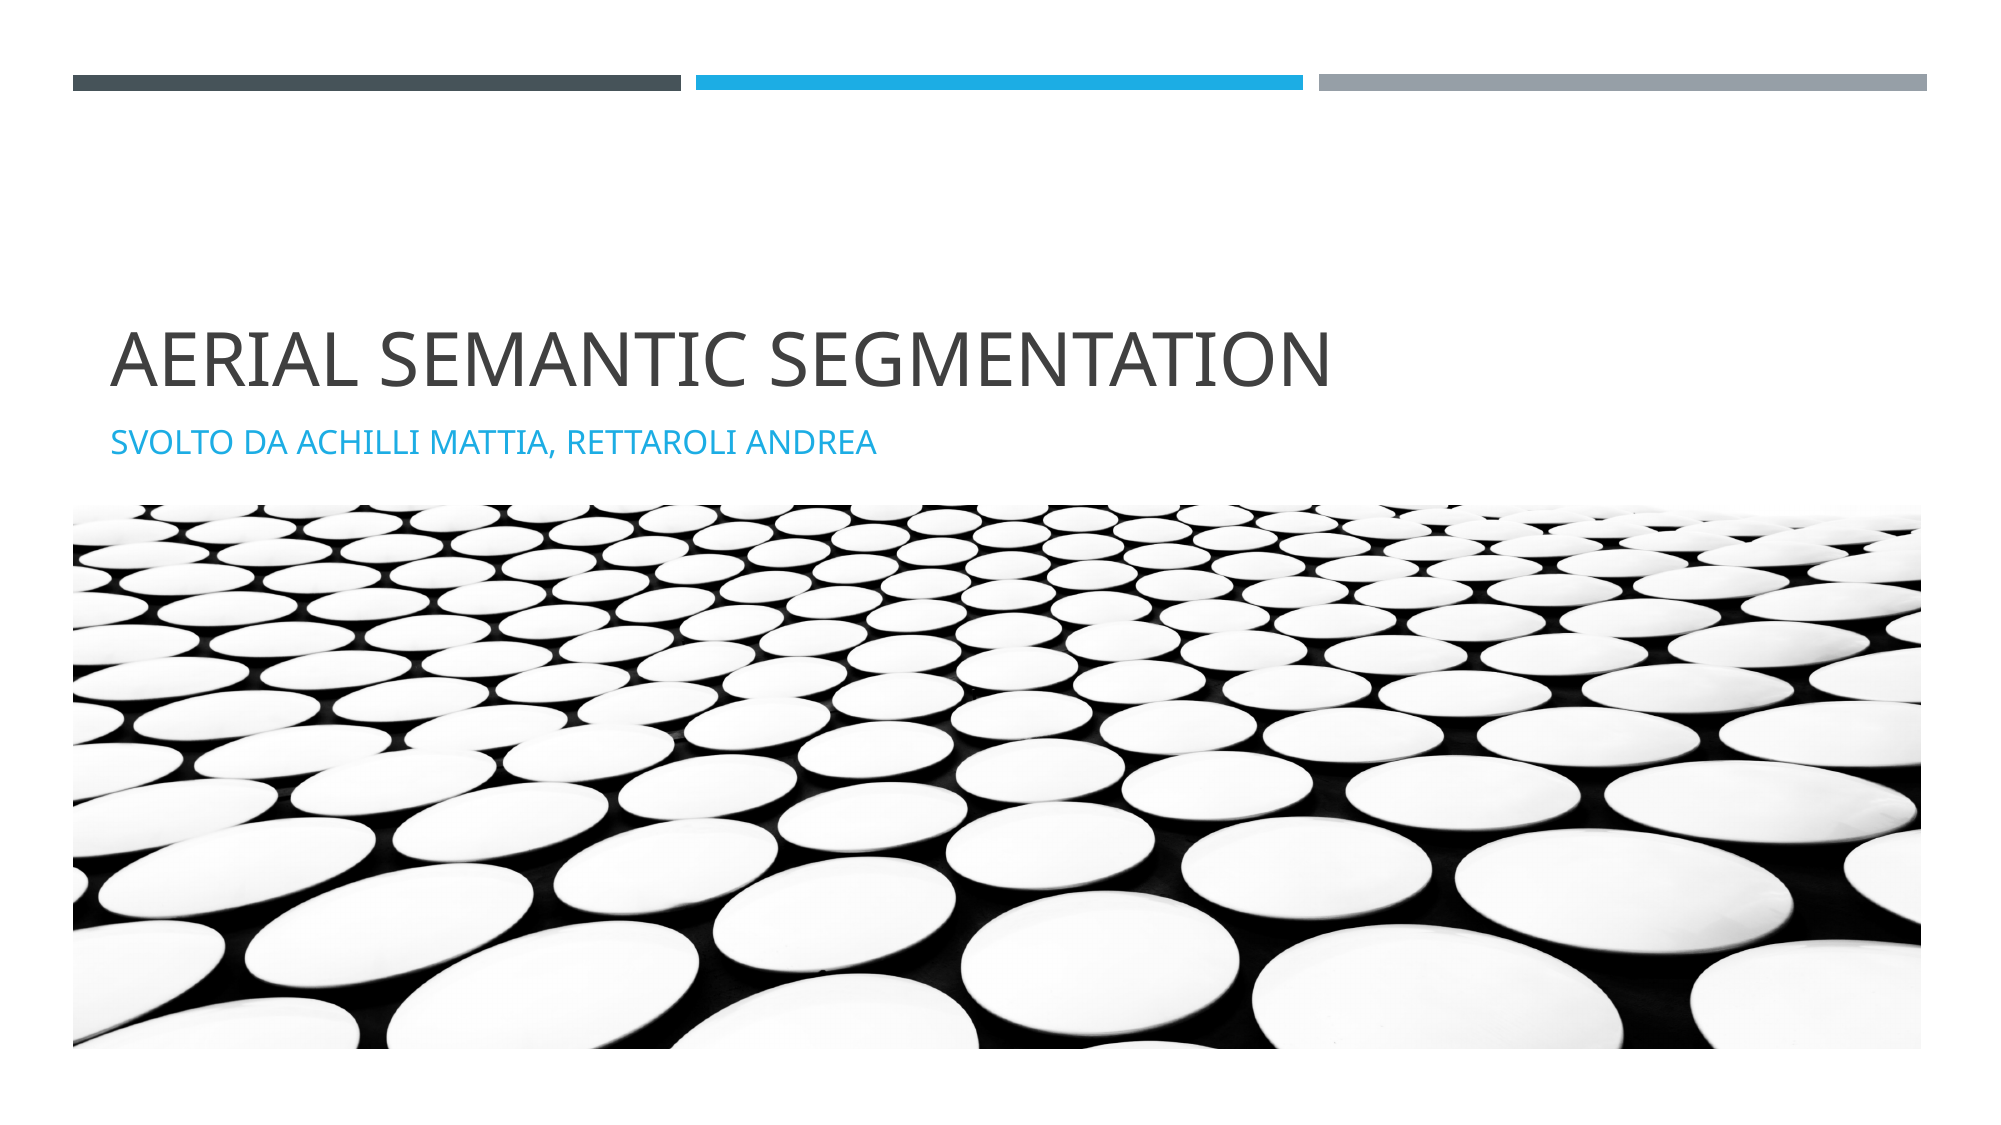

# Aerial Semantic Segmentation
SVOLTO DA Achilli mattia, rettaroli andrea